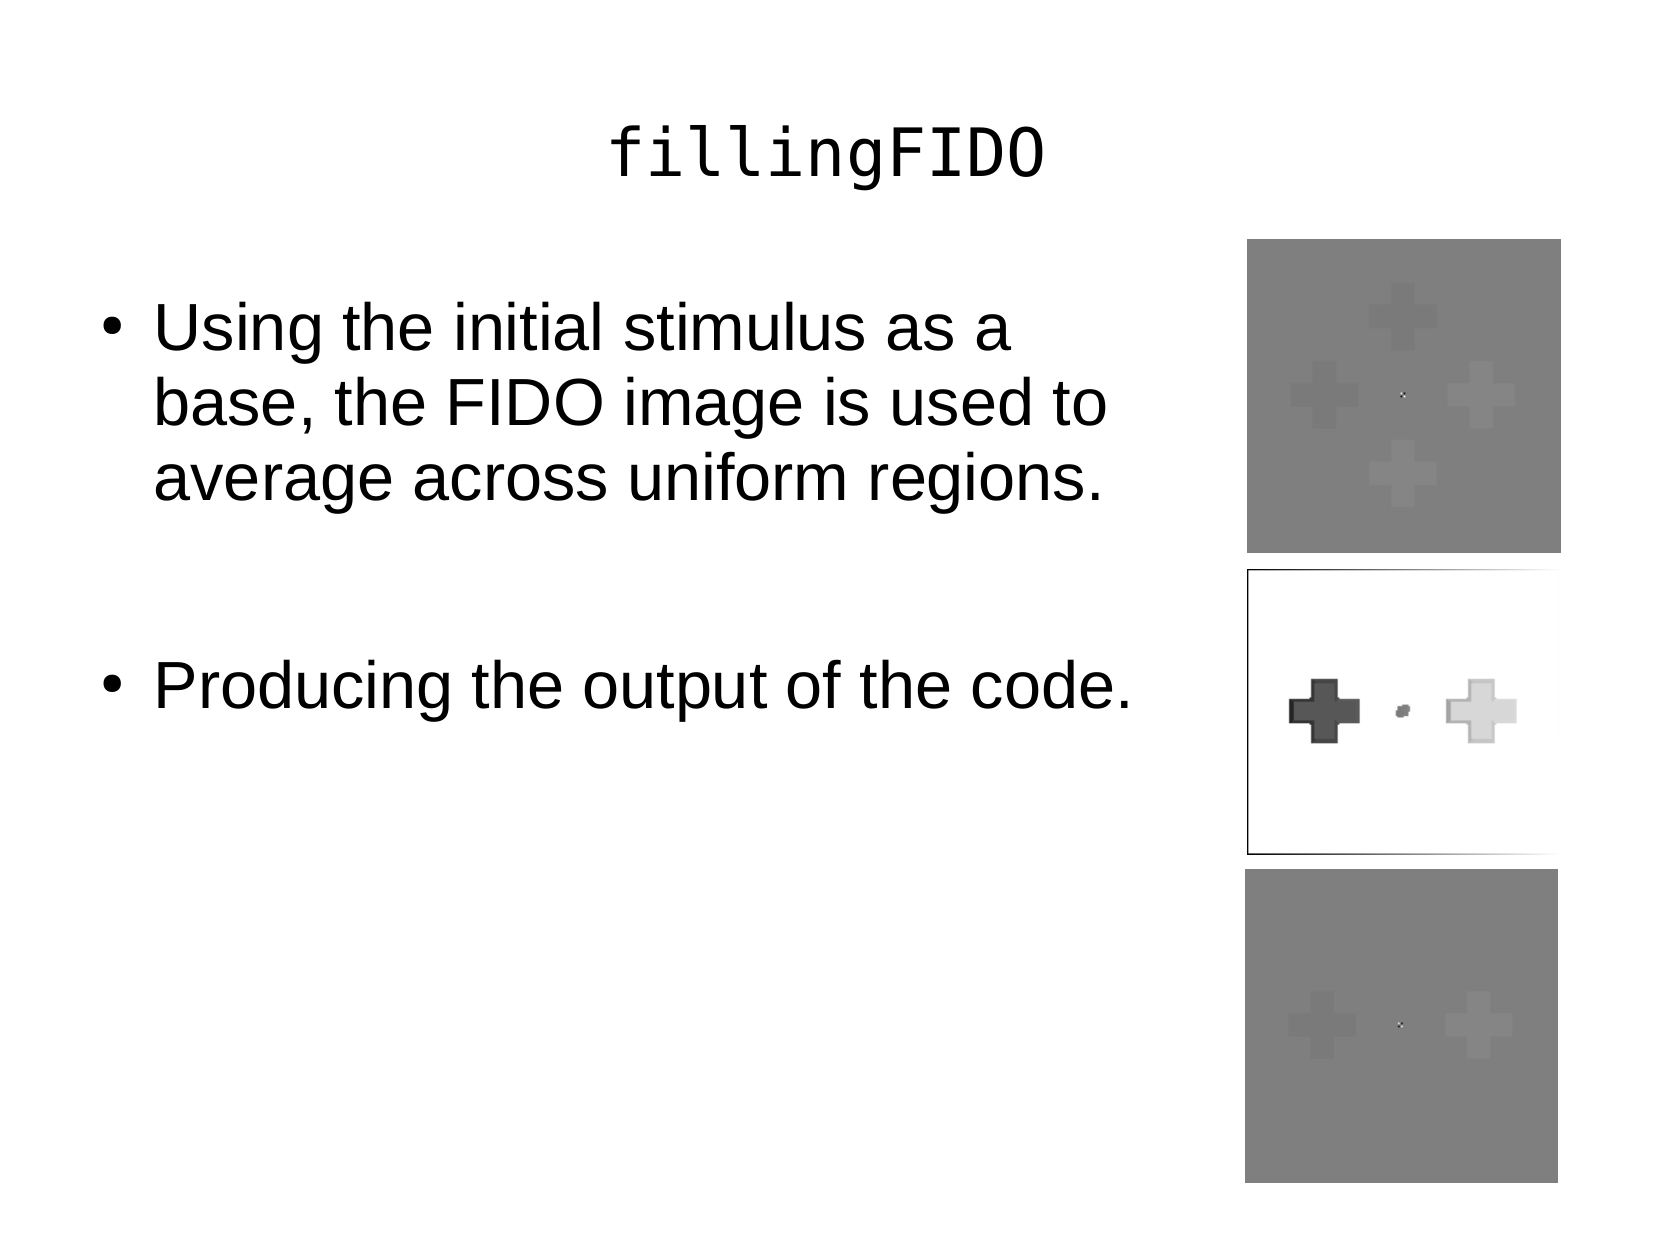

# fillingFIDO
Using the initial stimulus as a base, the FIDO image is used to average across uniform regions.
Producing the output of the code.